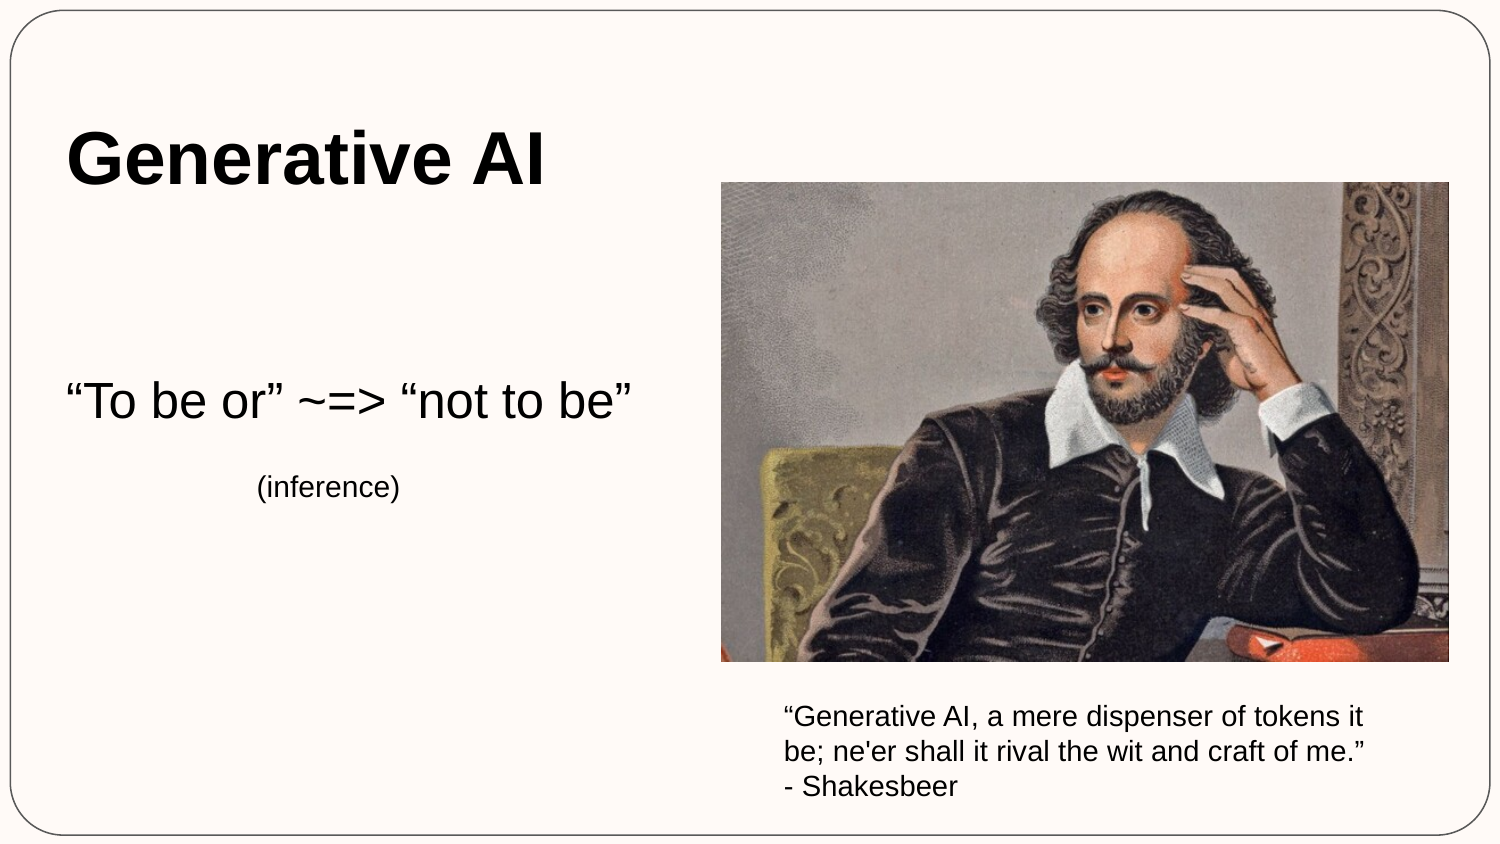

# Generative AI
“To be or” ~=> “not to be”
(inference)
“Generative AI, a mere dispenser of tokens it be; ne'er shall it rival the wit and craft of me.”
- Shakesbeer